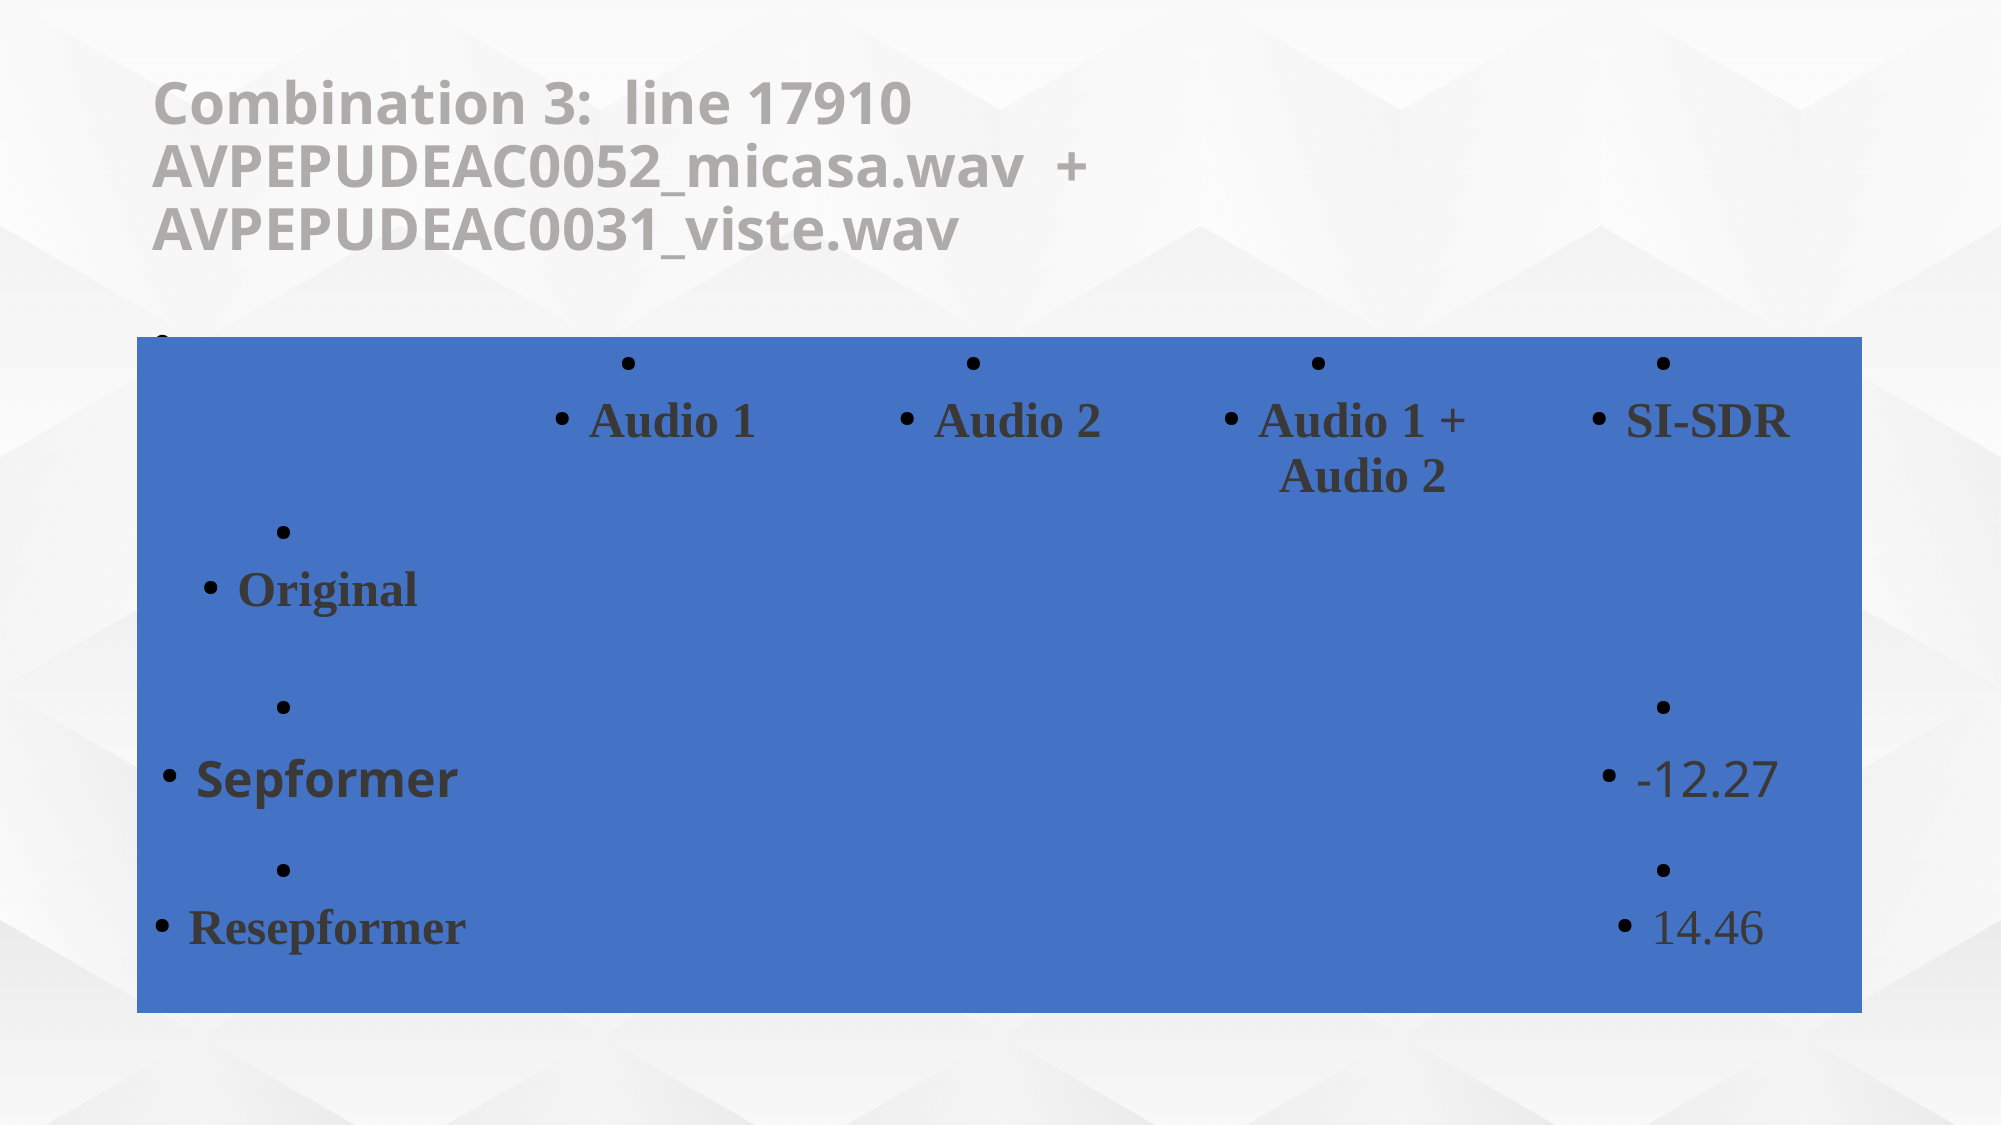

# Combination 3: line 17910 AVPEPUDEAC0052_micasa.wav + AVPEPUDEAC0031_viste.wav
| | Audio 1 | Audio 2 | Audio 1 + Audio 2 | SI-SDR |
| --- | --- | --- | --- | --- |
| Original | | | | |
| Sepformer | | | | -12.27 |
| Resepformer | | | | 14.46 |